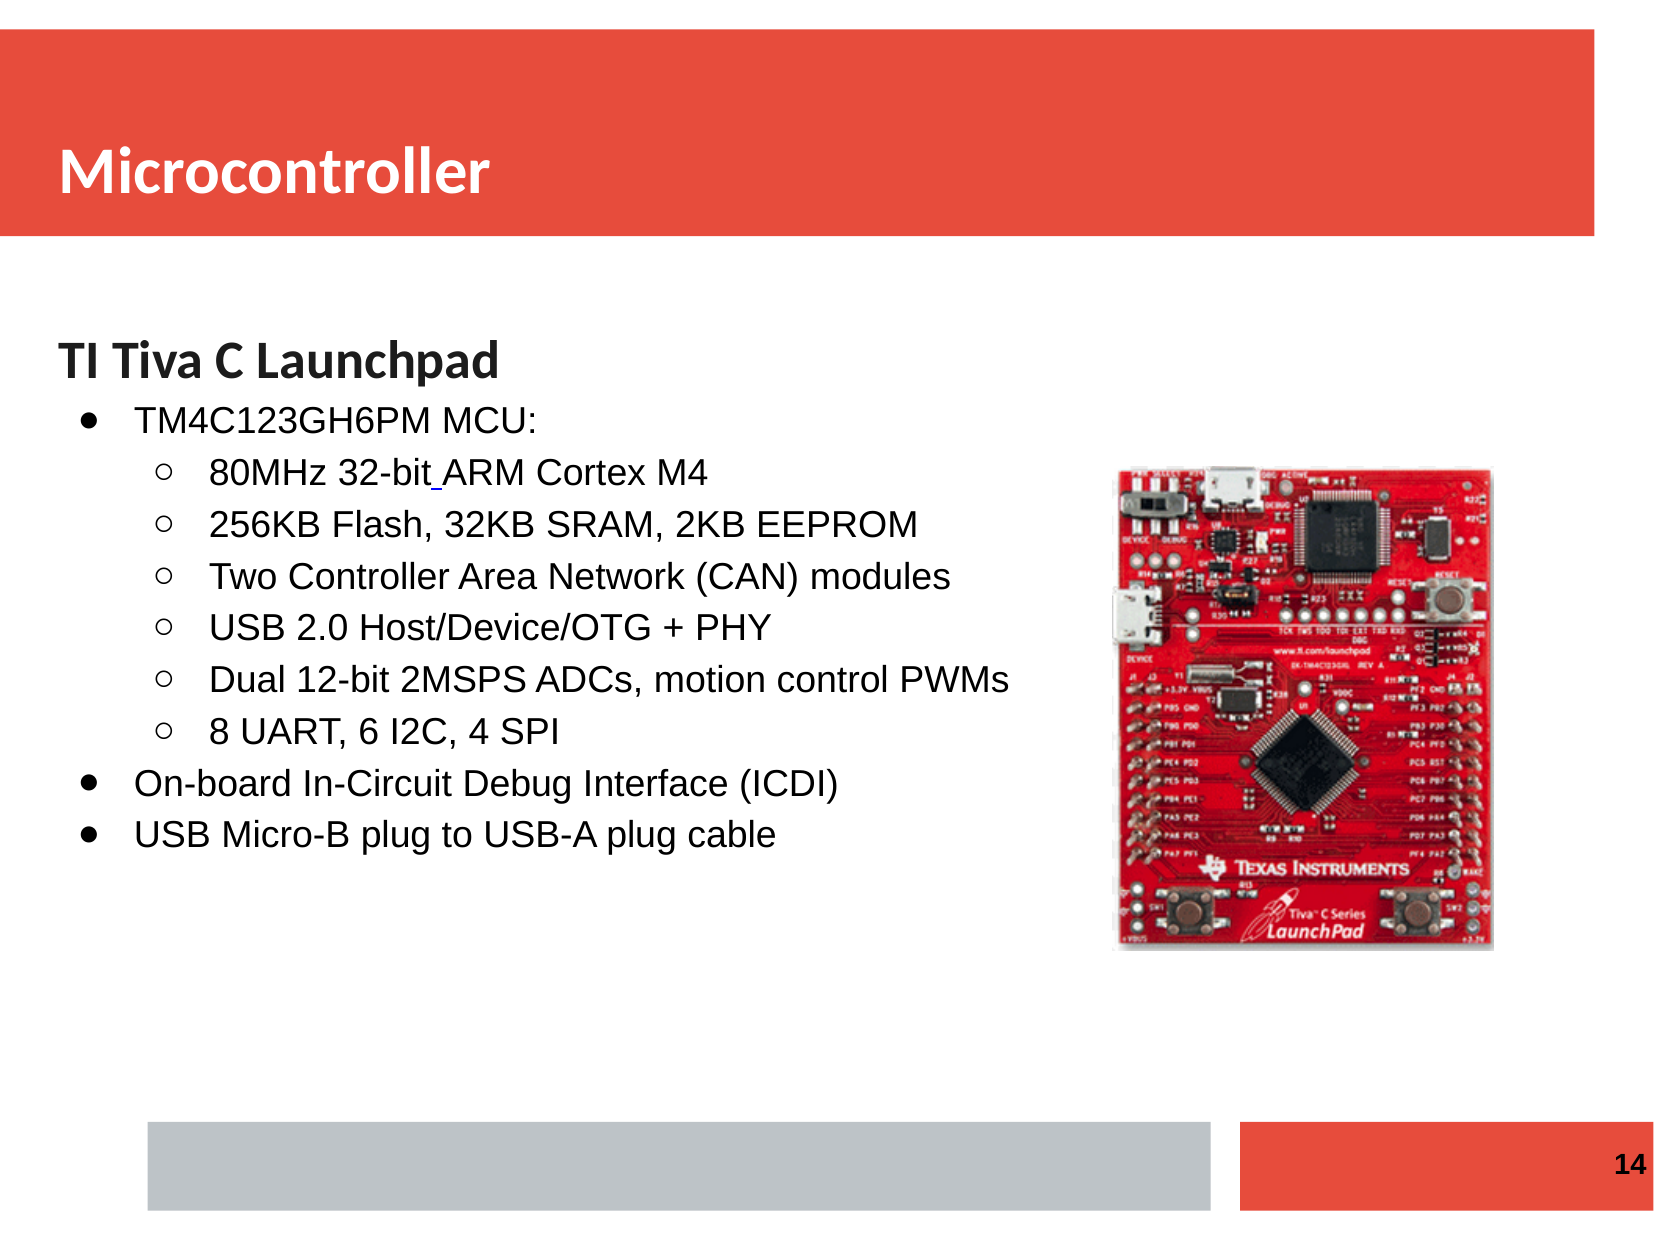

Microcontroller
TI Tiva C Launchpad
TM4C123GH6PM MCU:
80MHz 32-bit ARM Cortex M4
256KB Flash, 32KB SRAM, 2KB EEPROM
Two Controller Area Network (CAN) modules
USB 2.0 Host/Device/OTG + PHY
Dual 12-bit 2MSPS ADCs, motion control PWMs
8 UART, 6 I2C, 4 SPI
On-board In-Circuit Debug Interface (ICDI)
USB Micro-B plug to USB-A plug cable